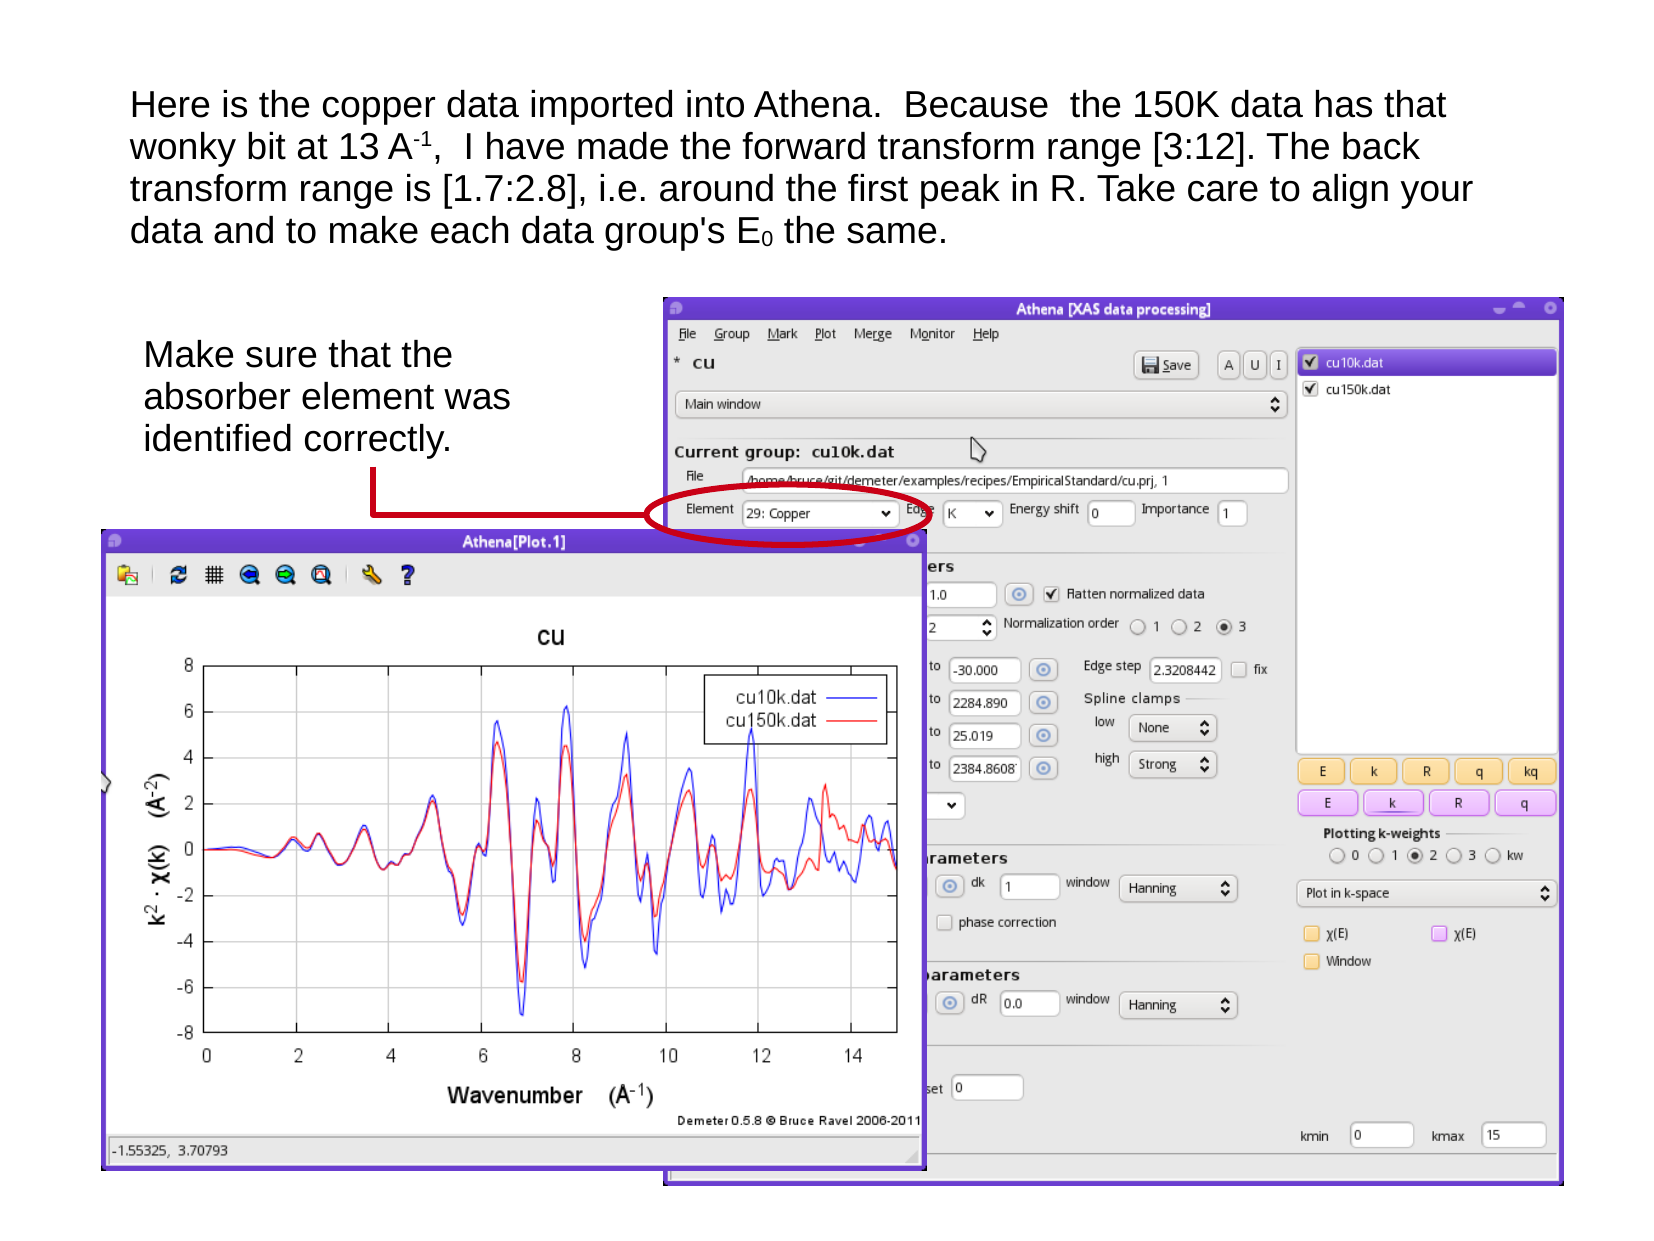

Here is the copper data imported into Athena. Because the 150K data has that wonky bit at 13 A-1, I have made the forward transform range [3:12]. The back transform range is [1.7:2.8], i.e. around the first peak in R. Take care to align your data and to make each data group's E0 the same.
Make sure that the absorber element was identified correctly.